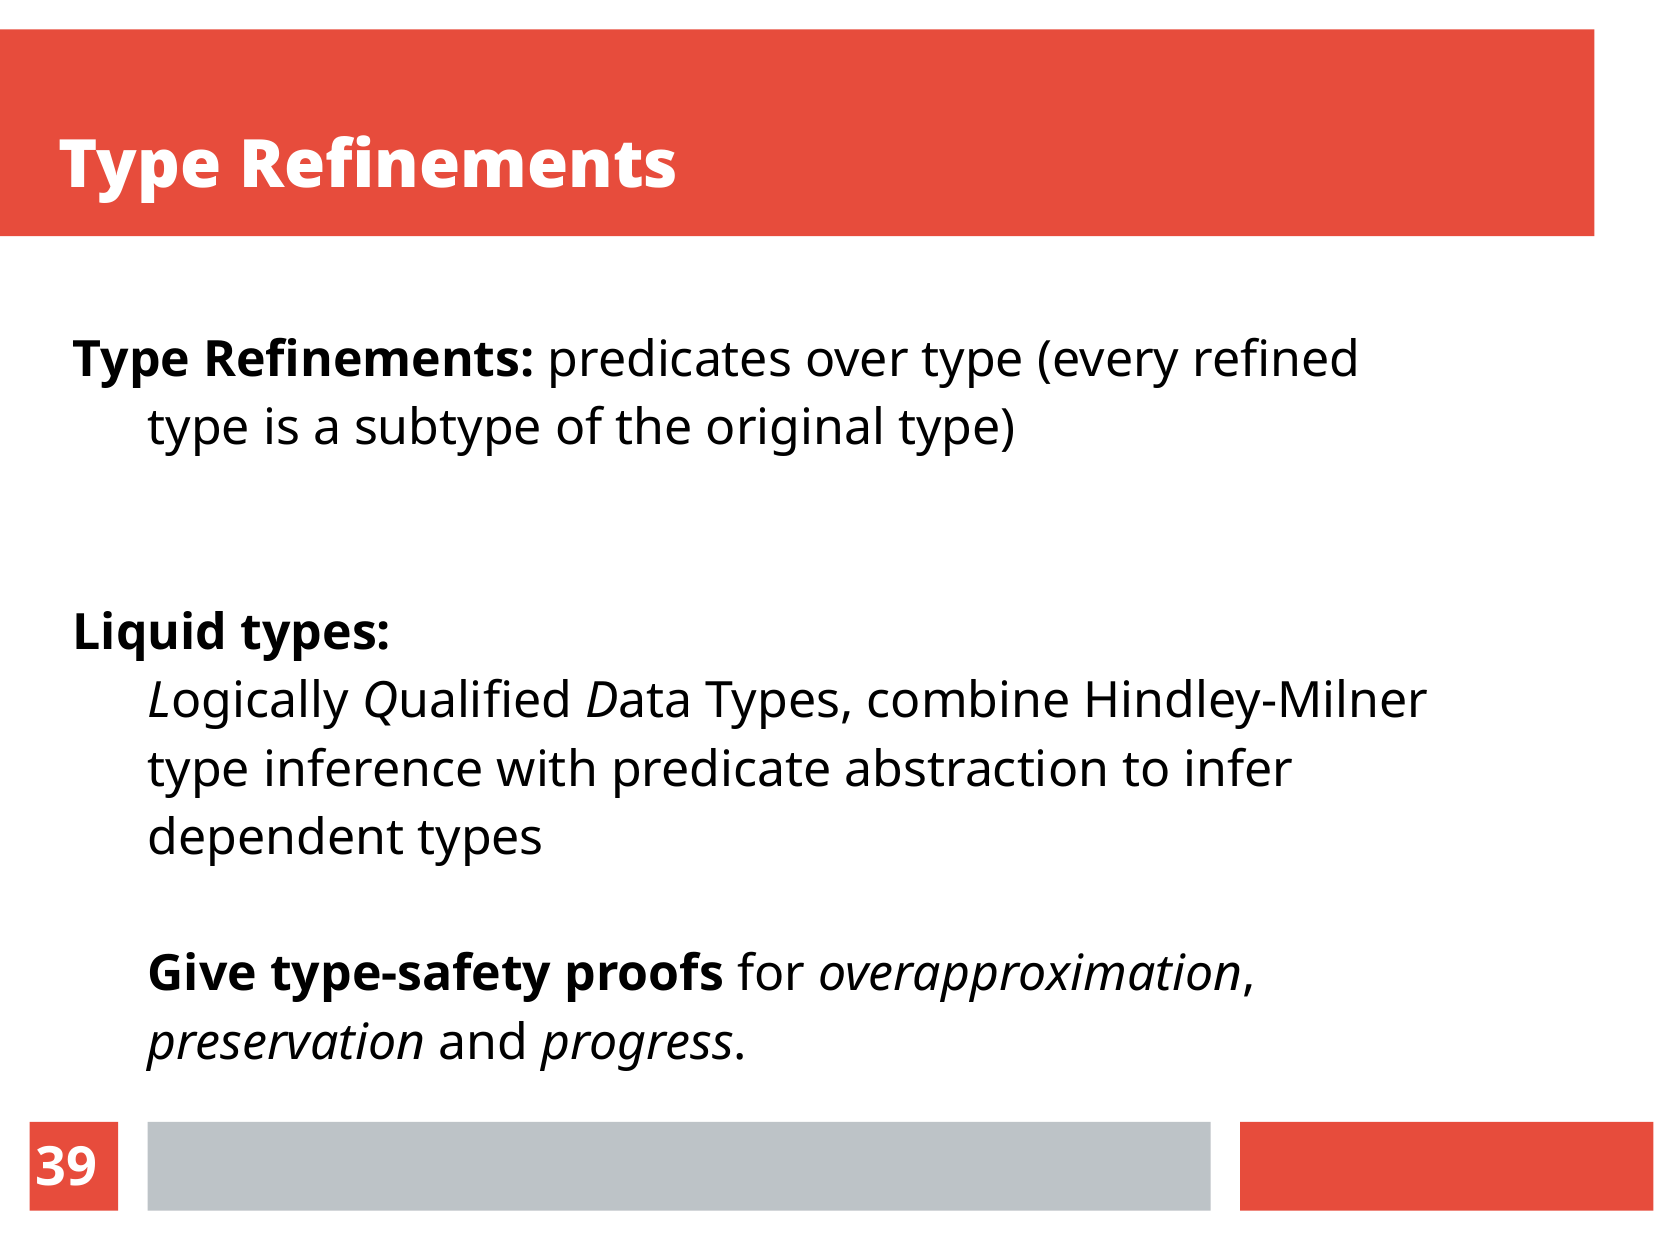

# Type Refinements
Type Refinements: predicates over type (every refined
	type is a subtype of the original type)
Liquid types:
	Logically Qualified Data Types, combine Hindley-Milner
	type inference with predicate abstraction to infer
	dependent types
	Give type-safety proofs for overapproximation,
	preservation and progress.
39
114